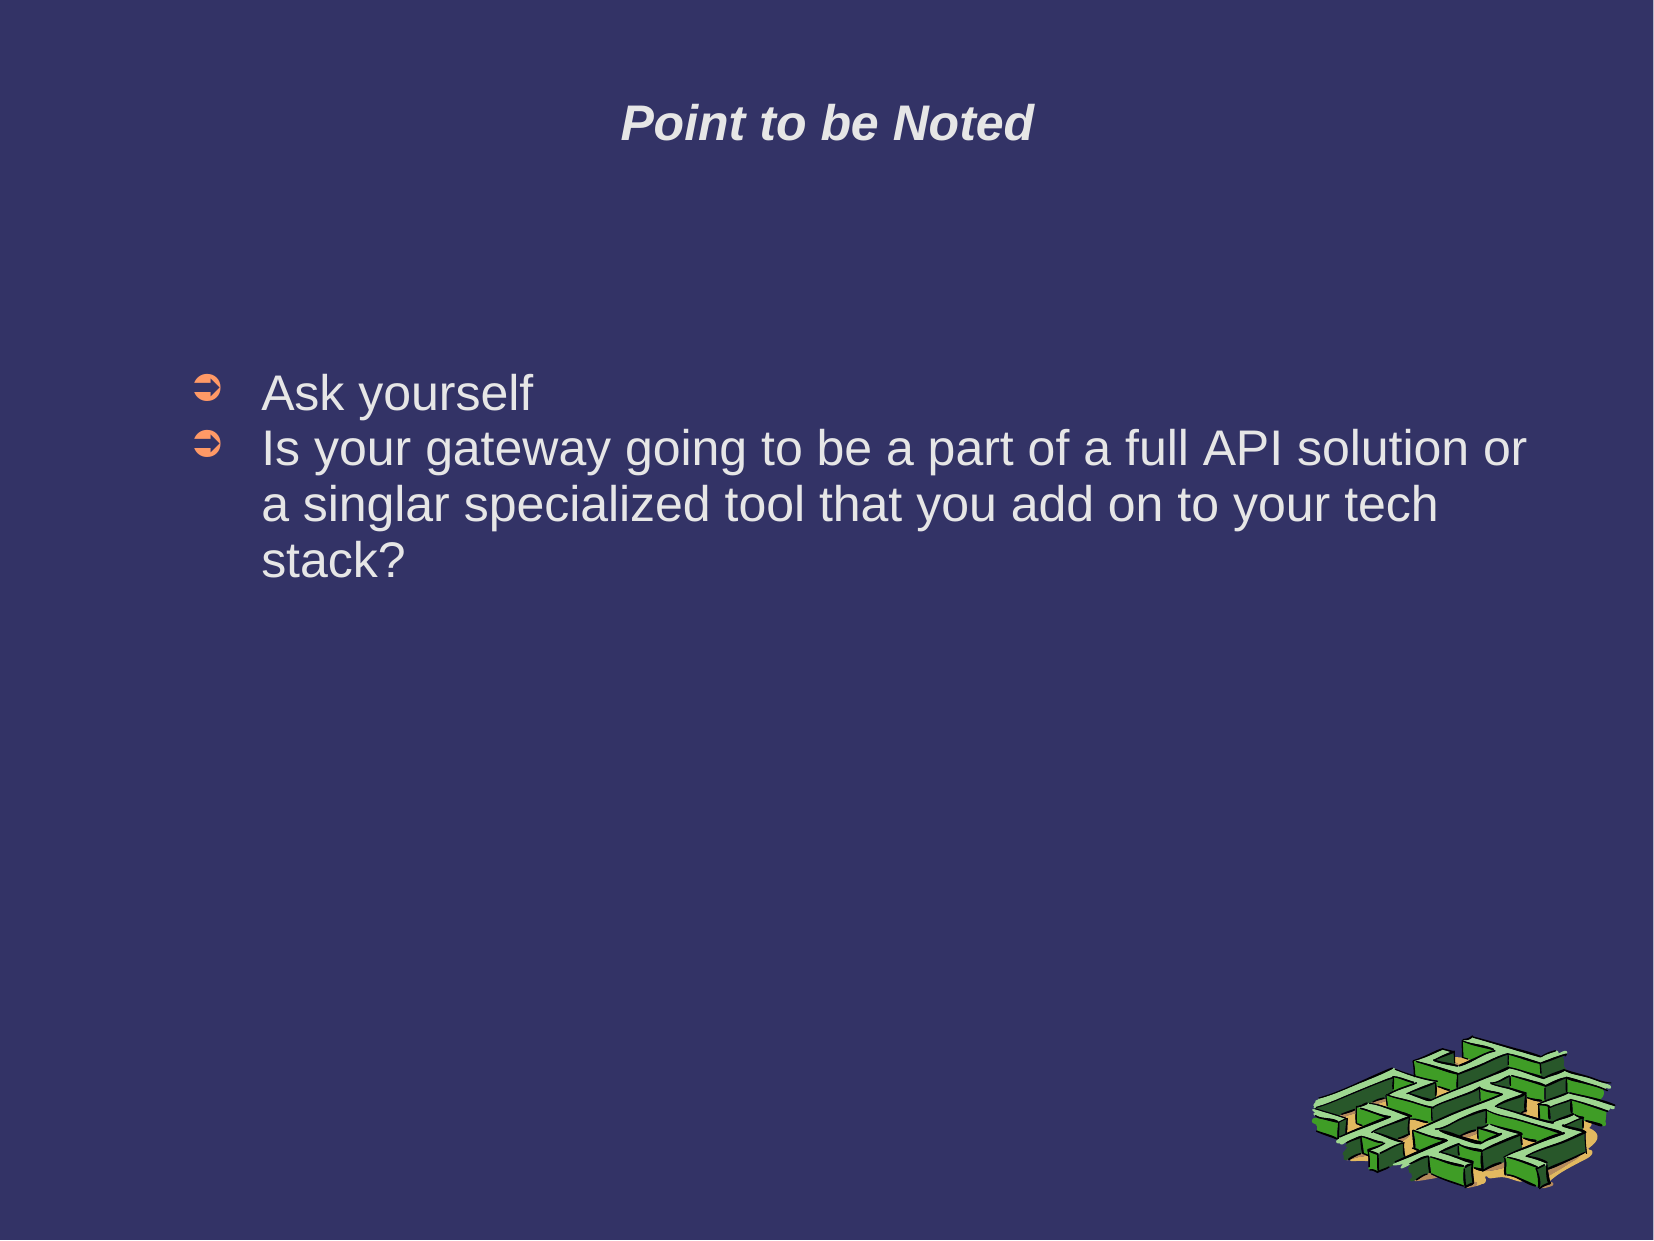

# Point to be Noted
Ask yourself
Is your gateway going to be a part of a full API solution or a singlar specialized tool that you add on to your tech stack?